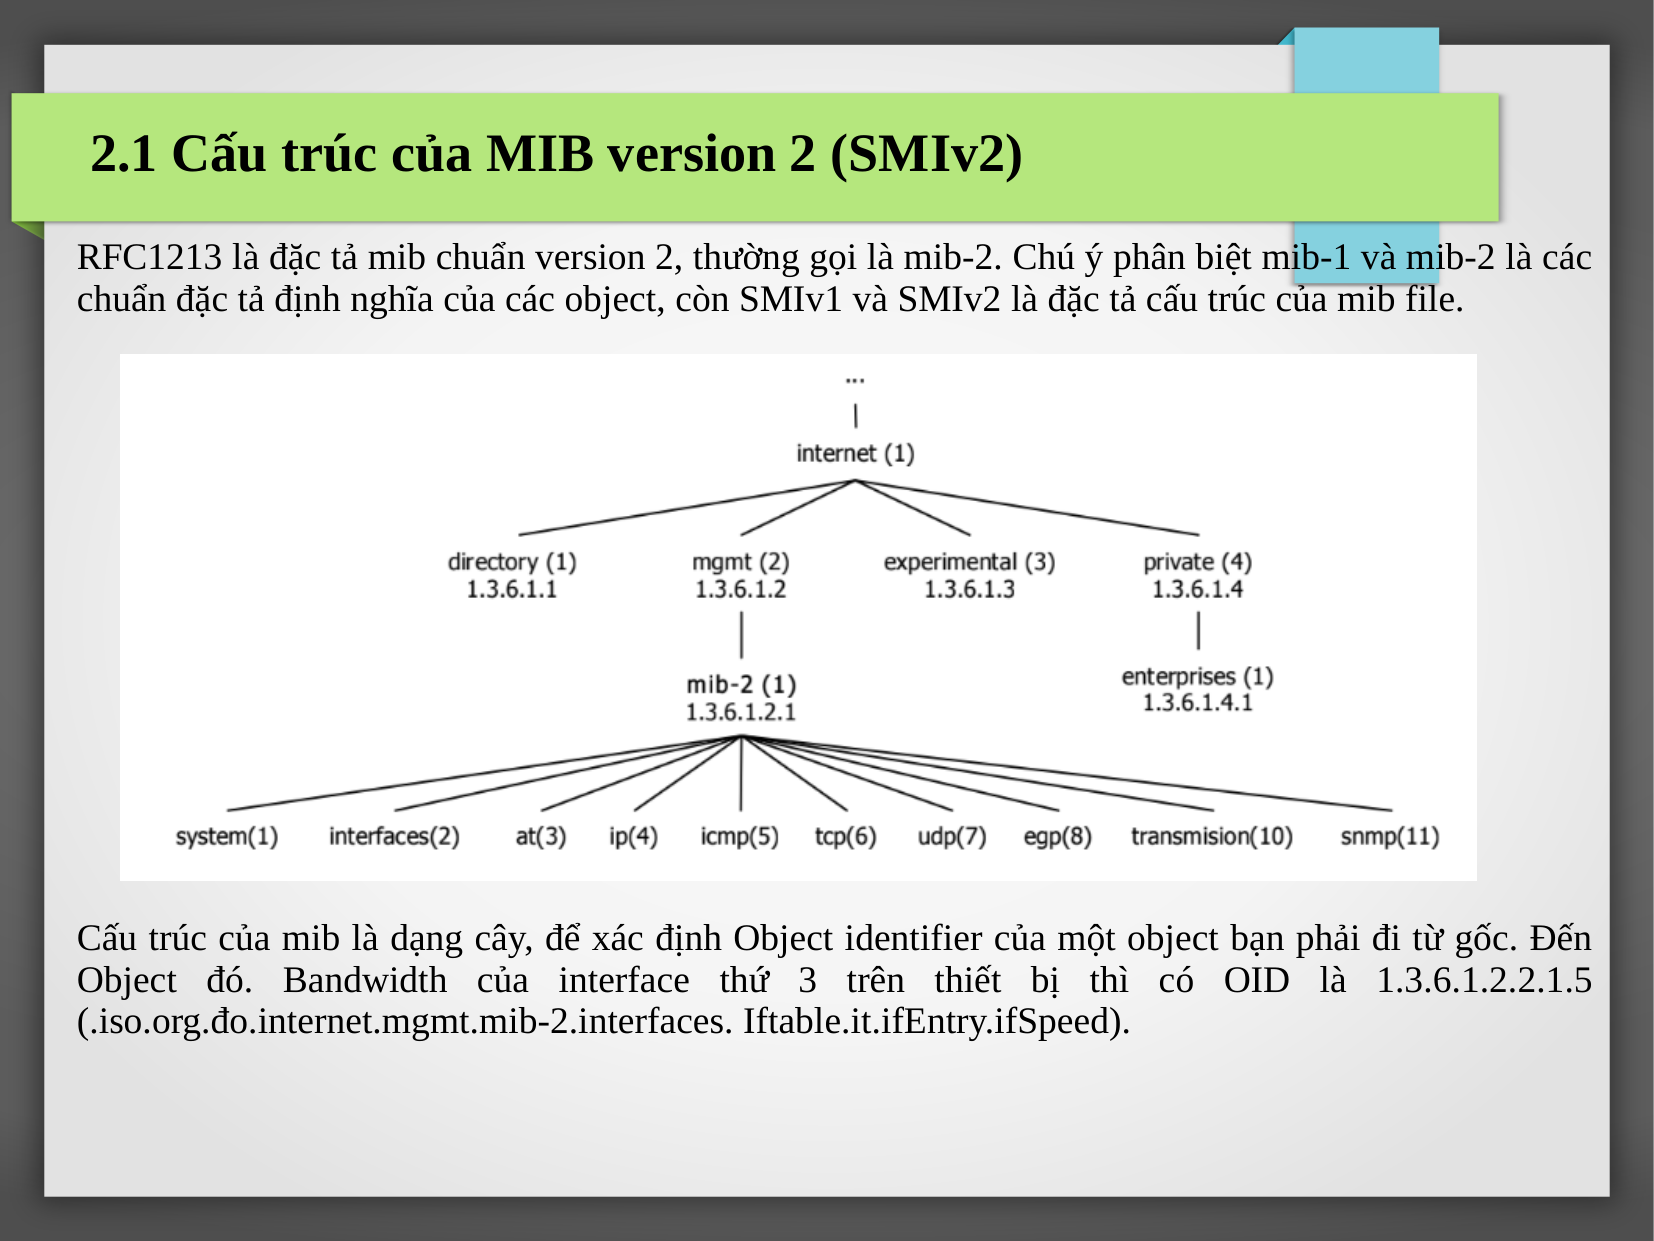

# 2.1 Cấu trúc của MIB version 2 (SMIv2)
RFC1213 là đặc tả mib chuẩn version 2, thường gọi là mib-2. Chú ý phân biệt mib-1 và mib-2 là các chuẩn đặc tả định nghĩa của các object, còn SMIv1 và SMIv2 là đặc tả cấu trúc của mib file.
Cấu trúc của mib là dạng cây, để xác định Object identifier của một object bạn phải đi từ gốc. Đến Object đó. Bandwidth của interface thứ 3 trên thiết bị thì có OID là 1.3.6.1.2.2.1.5 (.iso.org.đo.internet.mgmt.mib-2.interfaces. Iftable.it.ifEntry.ifSpeed).